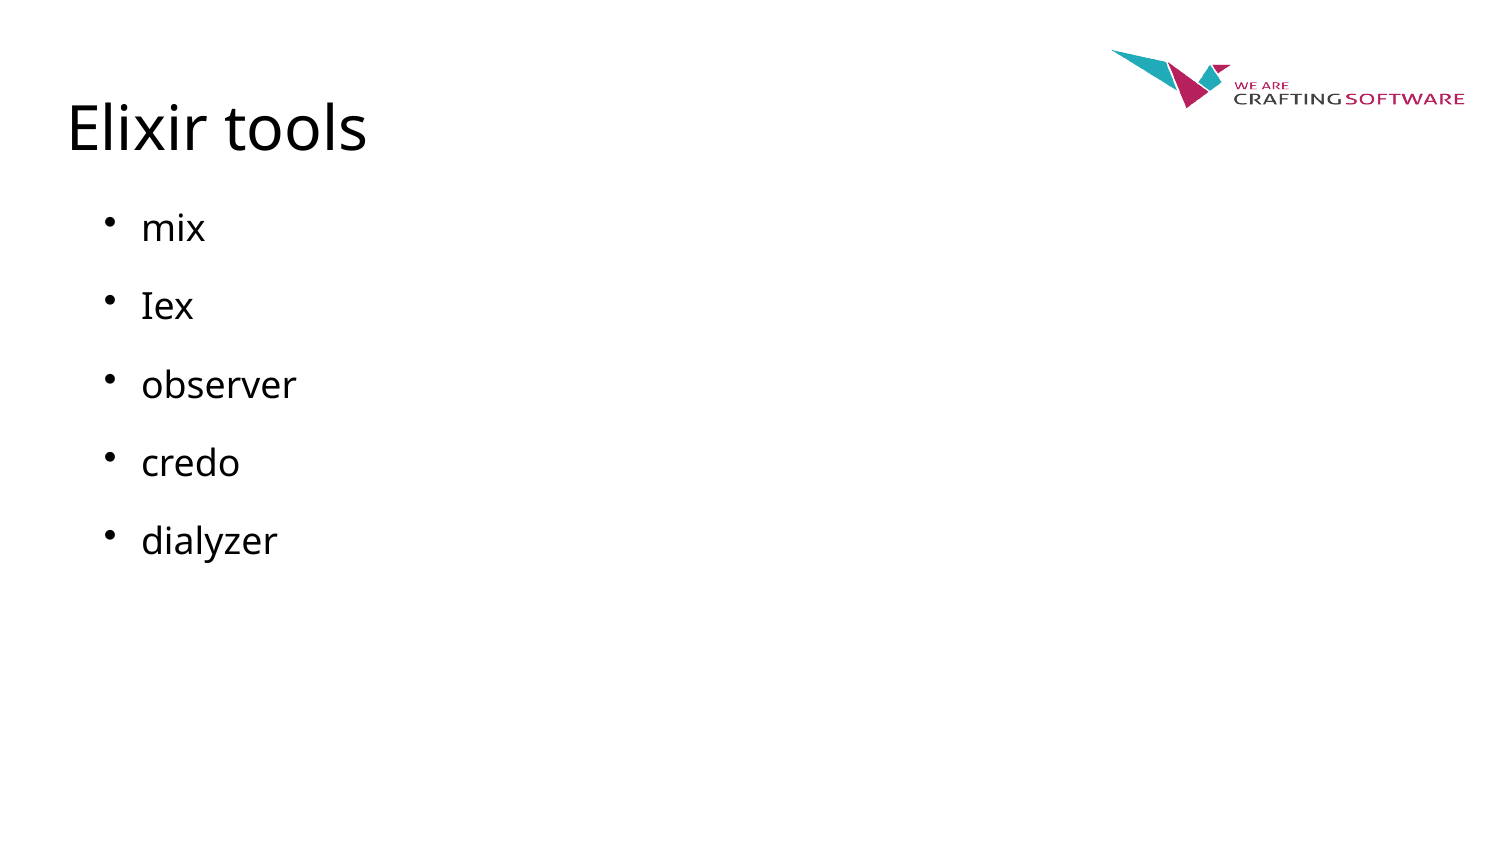

# Elixir tools
mix
Iex
observer
credo
dialyzer